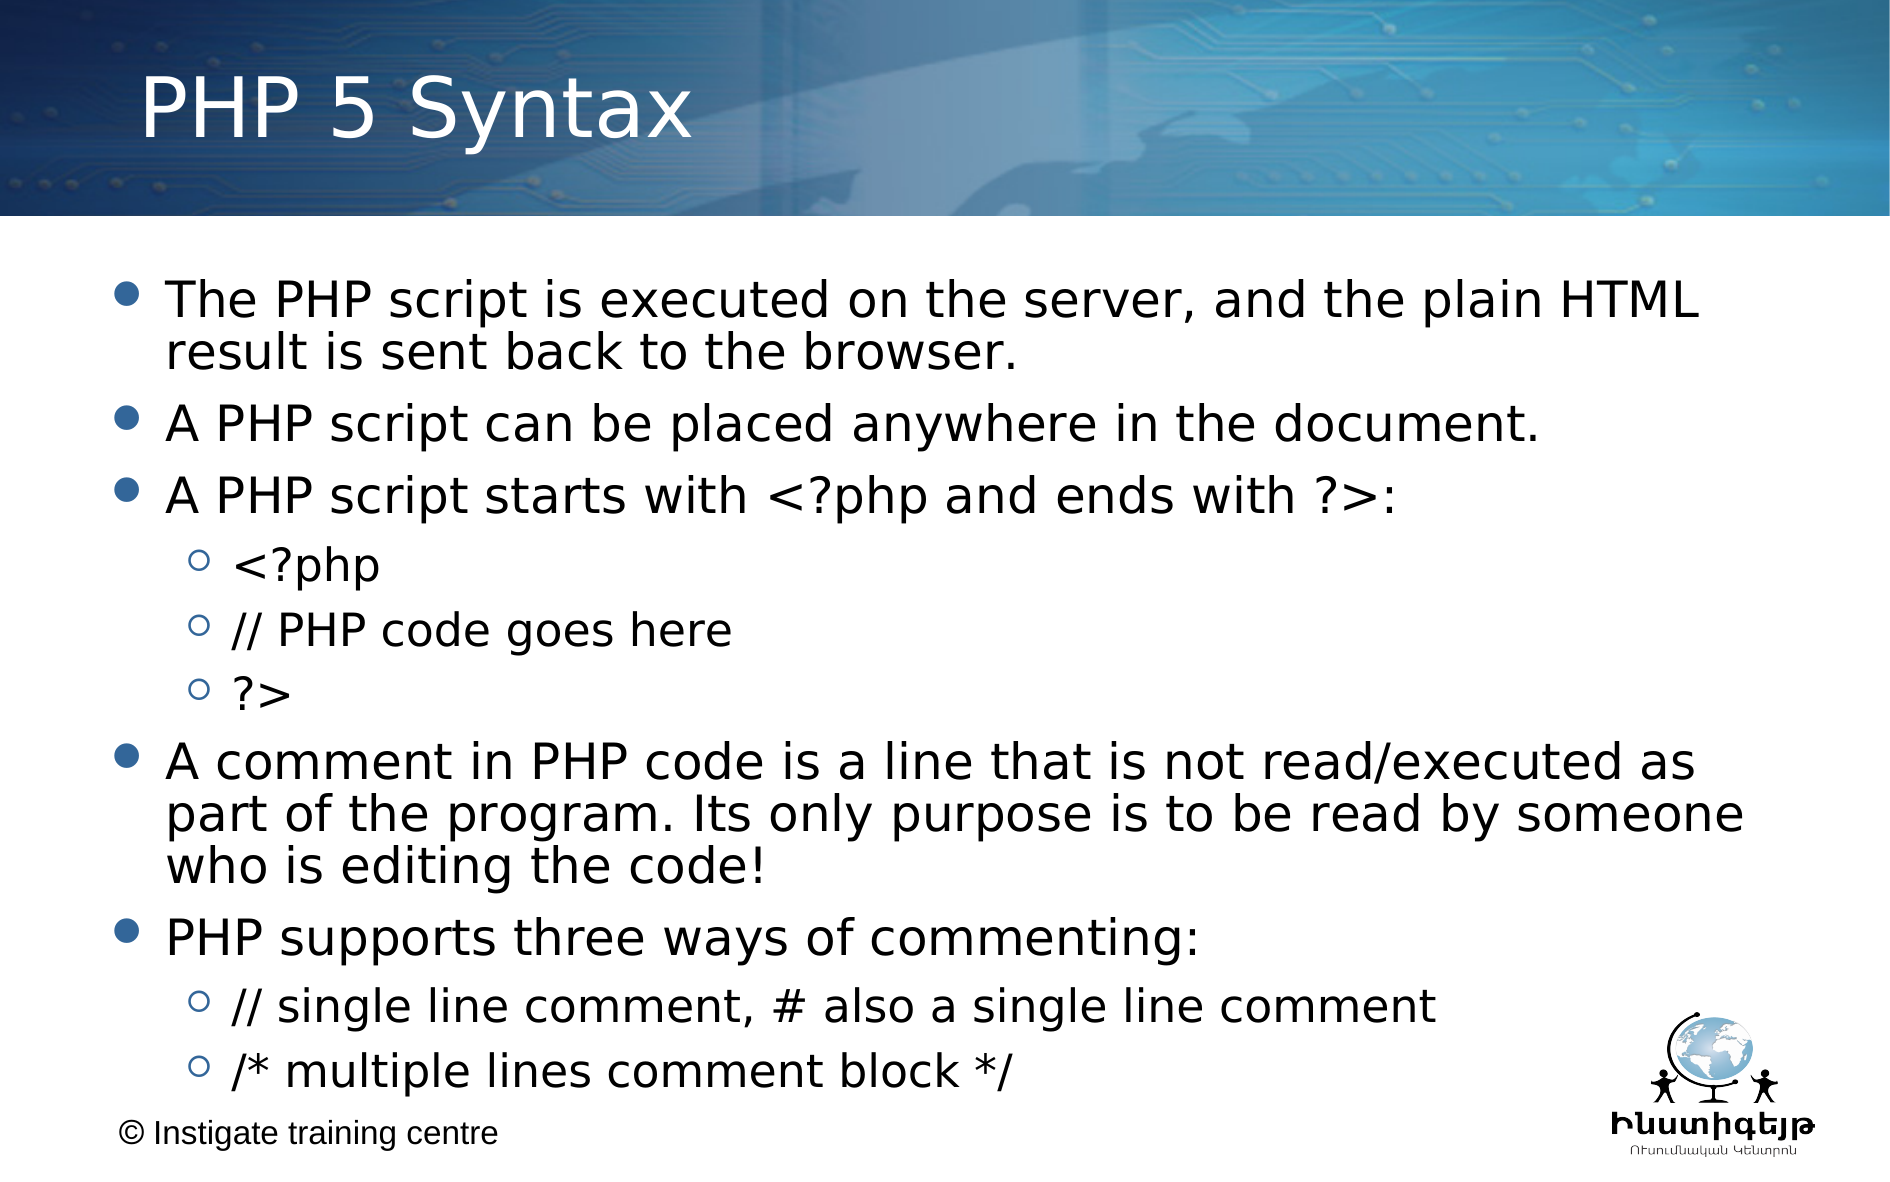

PHP 5 Syntax
# The PHP script is executed on the server, and the plain HTML result is sent back to the browser.
A PHP script can be placed anywhere in the document.
A PHP script starts with <?php and ends with ?>:
<?php
// PHP code goes here
?>
A comment in PHP code is a line that is not read/executed as part of the program. Its only purpose is to be read by someone who is editing the code!
PHP supports three ways of commenting:
// single line comment, # also a single line comment
/* multiple lines comment block */